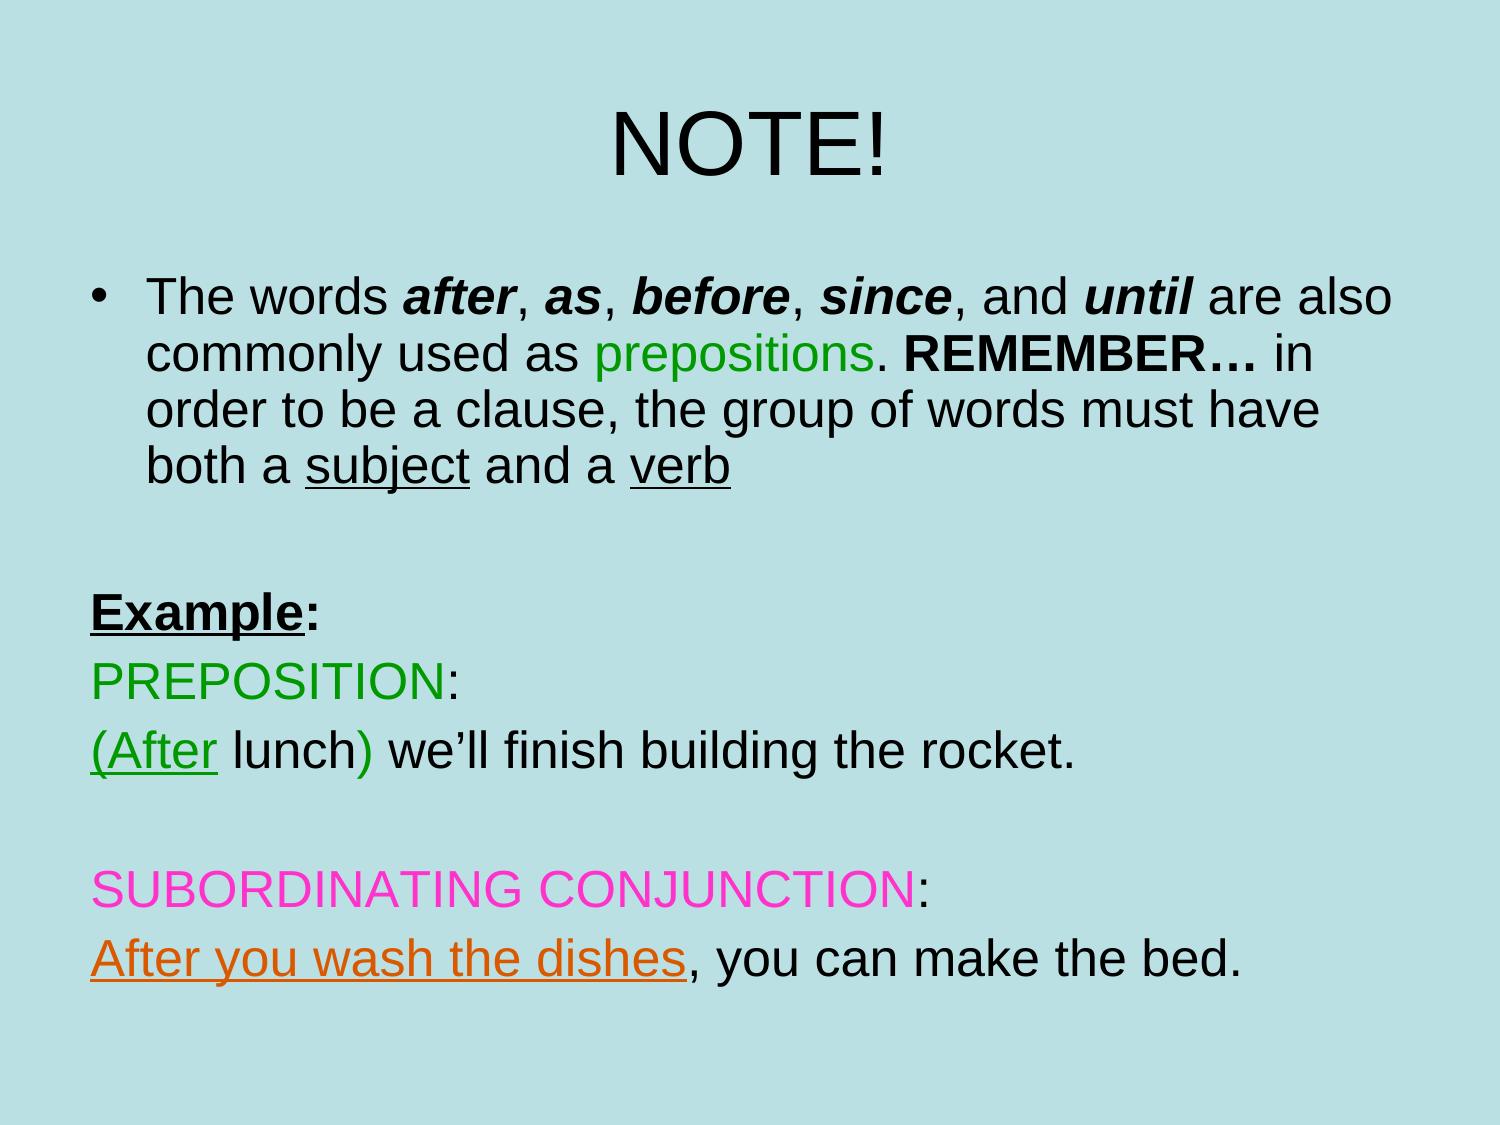

NOTE!
The words after, as, before, since, and until are also commonly used as prepositions. REMEMBER… in order to be a clause, the group of words must have both a subject and a verb
Example:
PREPOSITION:
(After lunch) we’ll finish building the rocket.
SUBORDINATING CONJUNCTION:
After you wash the dishes, you can make the bed.